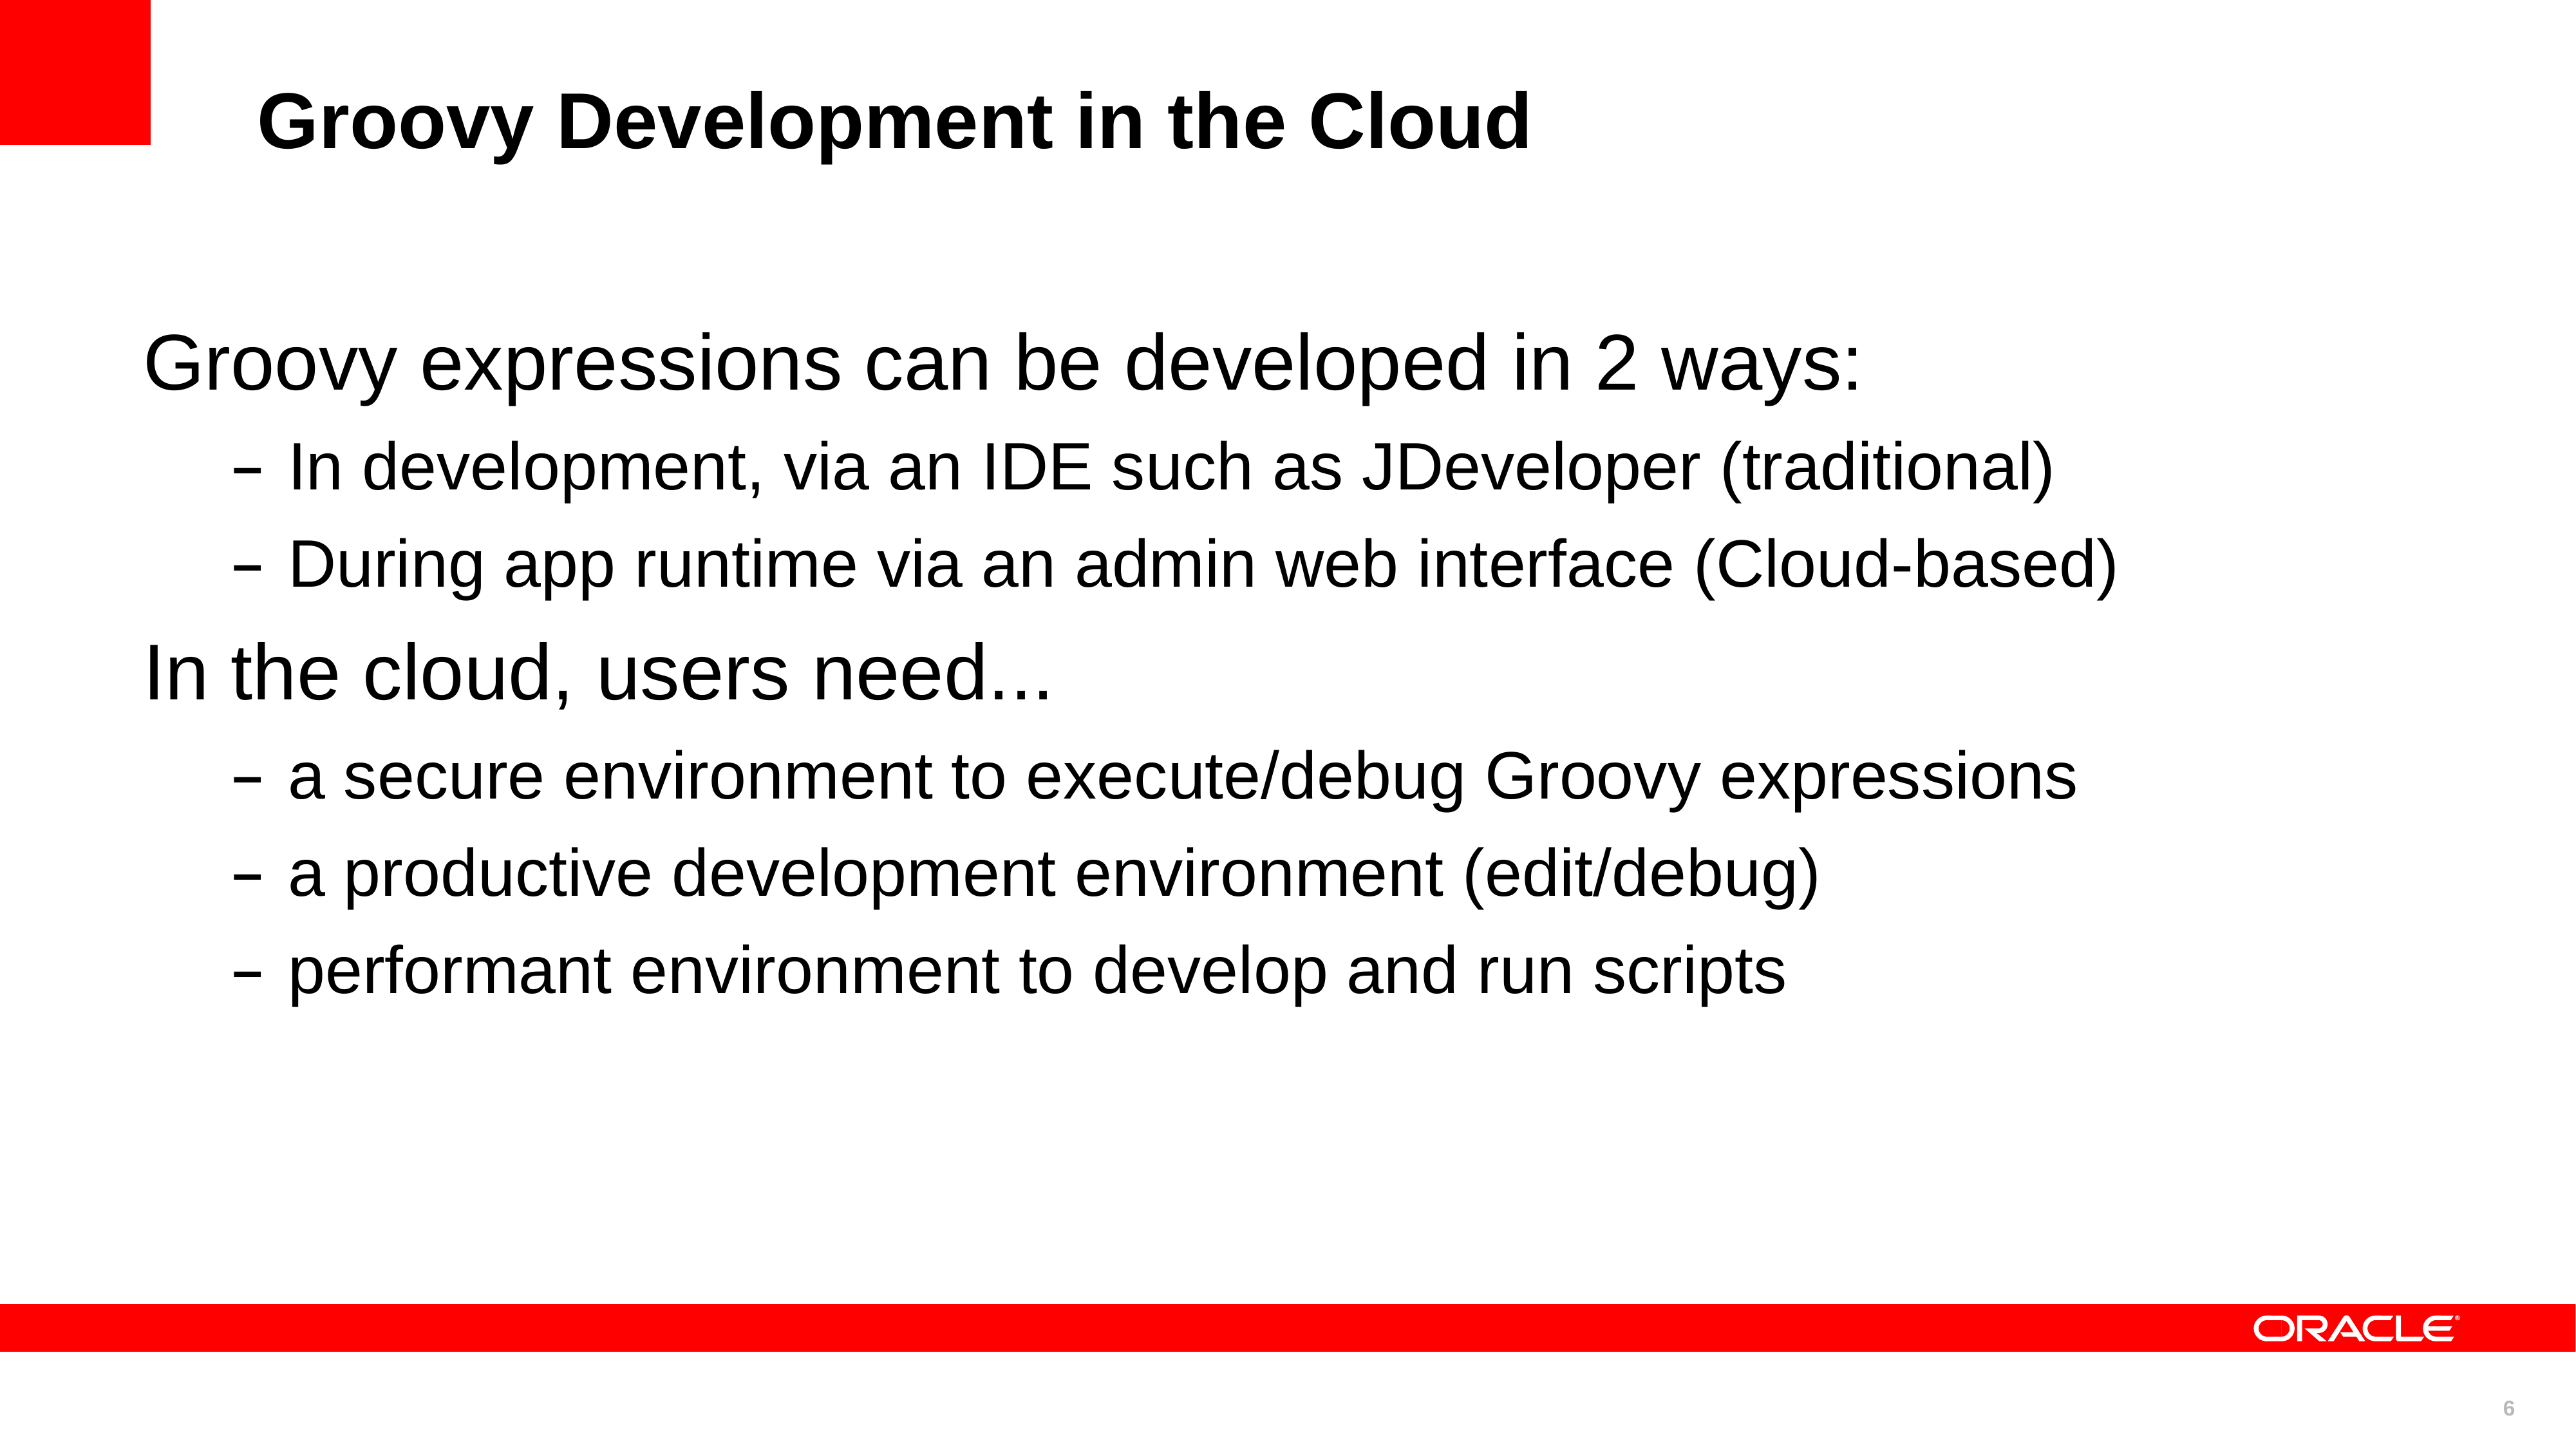

# Groovy Development in the Cloud
Groovy expressions can be developed in 2 ways:
In development, via an IDE such as JDeveloper (traditional)
During app runtime via an admin web interface (Cloud-based)
In the cloud, users need...
a secure environment to execute/debug Groovy expressions
a productive development environment (edit/debug)
performant environment to develop and run scripts